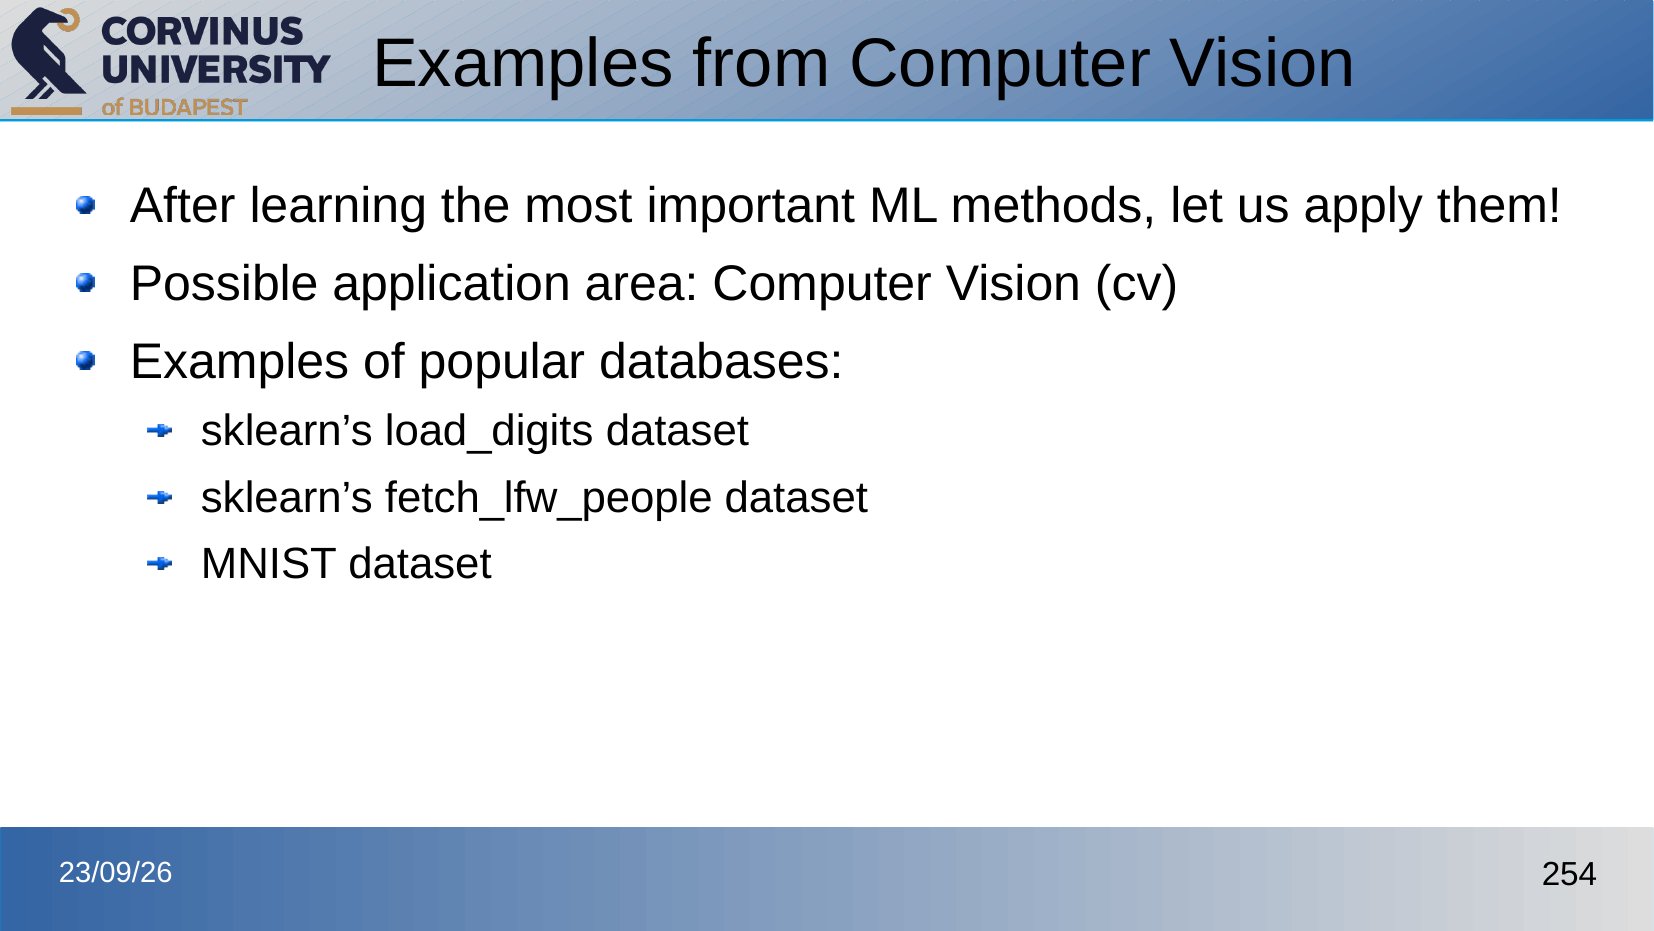

# Examples from Computer Vision
After learning the most important ML methods, let us apply them!
Possible application area: Computer Vision (cv)
Examples of popular databases:
sklearn’s load_digits dataset
sklearn’s fetch_lfw_people dataset
MNIST dataset